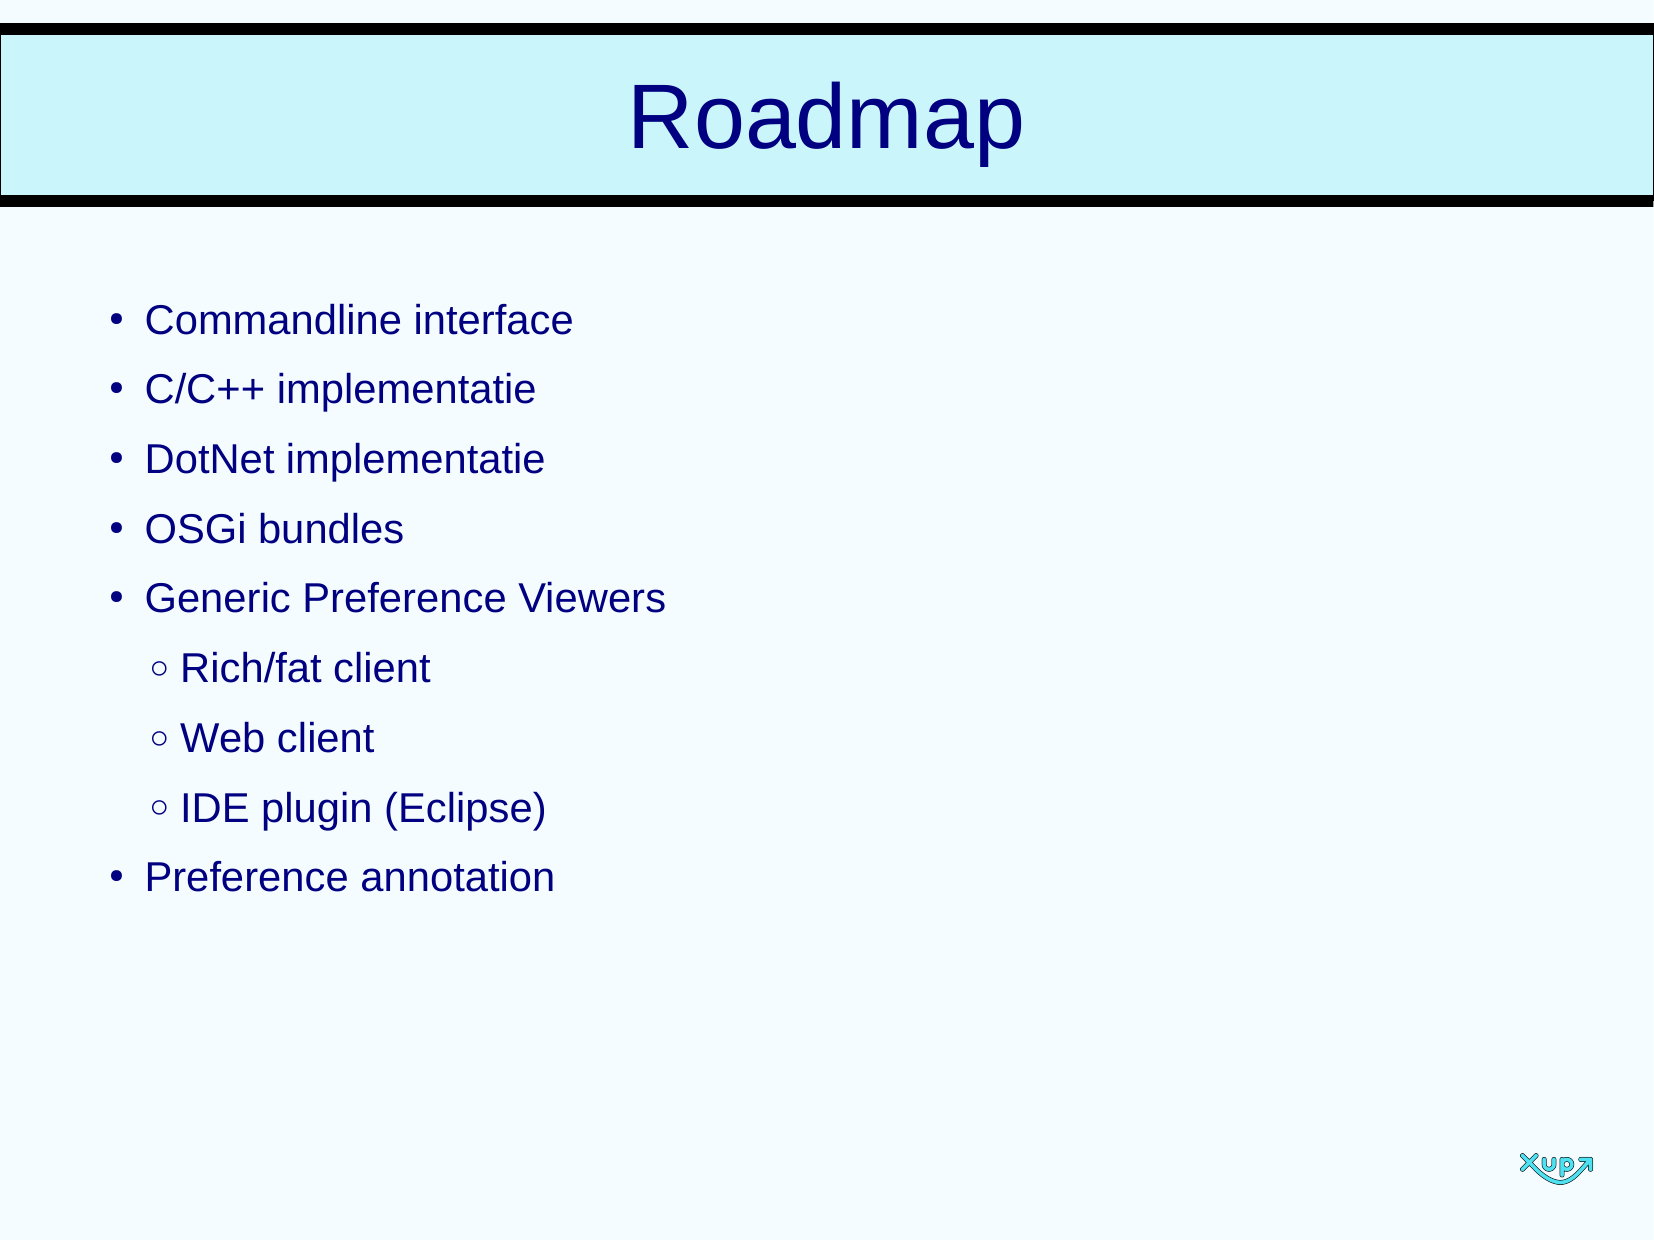

# Roadmap
Commandline interface
C/C++ implementatie
DotNet implementatie
OSGi bundles
Generic Preference Viewers
Rich/fat client
Web client
IDE plugin (Eclipse)
Preference annotation